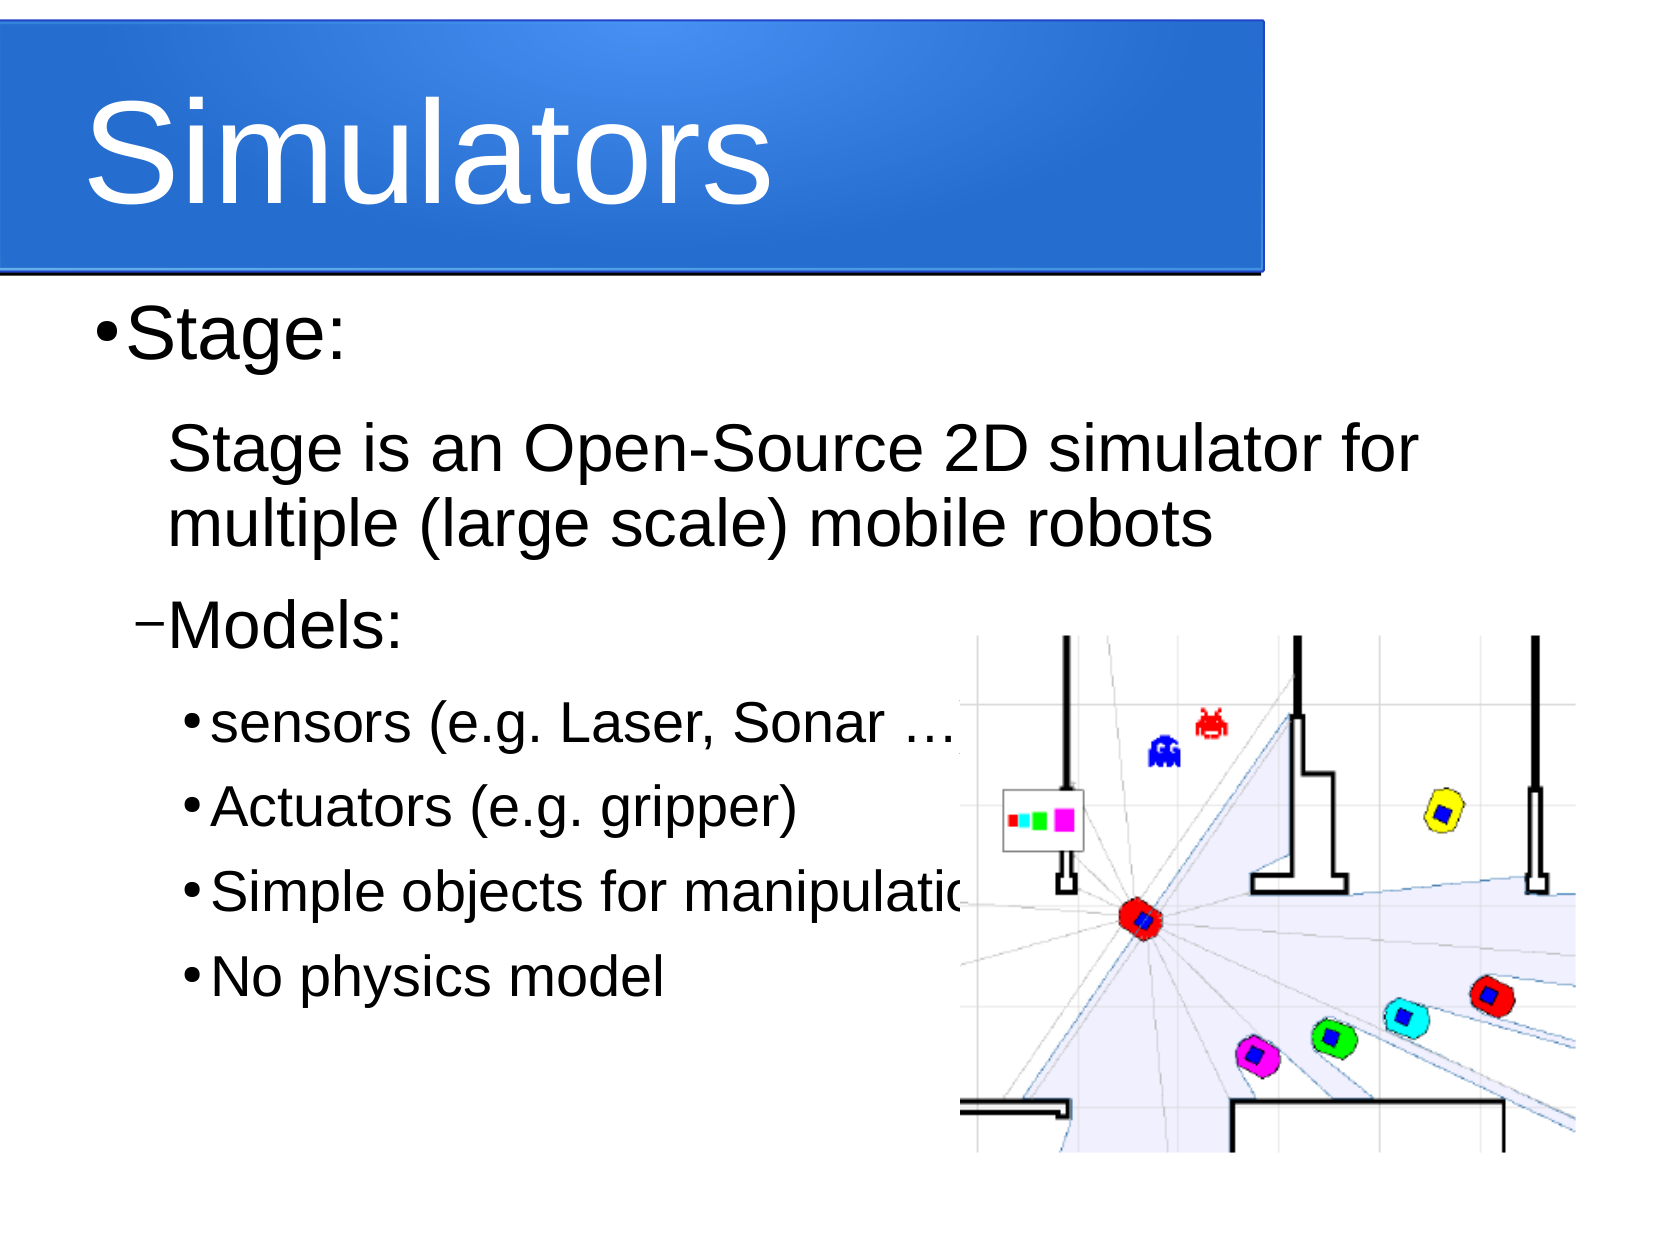

# Simulators
Stage:
Stage is an Open-Source 2D simulator for multiple (large scale) mobile robots
Models:
sensors (e.g. Laser, Sonar …)
Actuators (e.g. gripper)
Simple objects for manipulation
No physics model